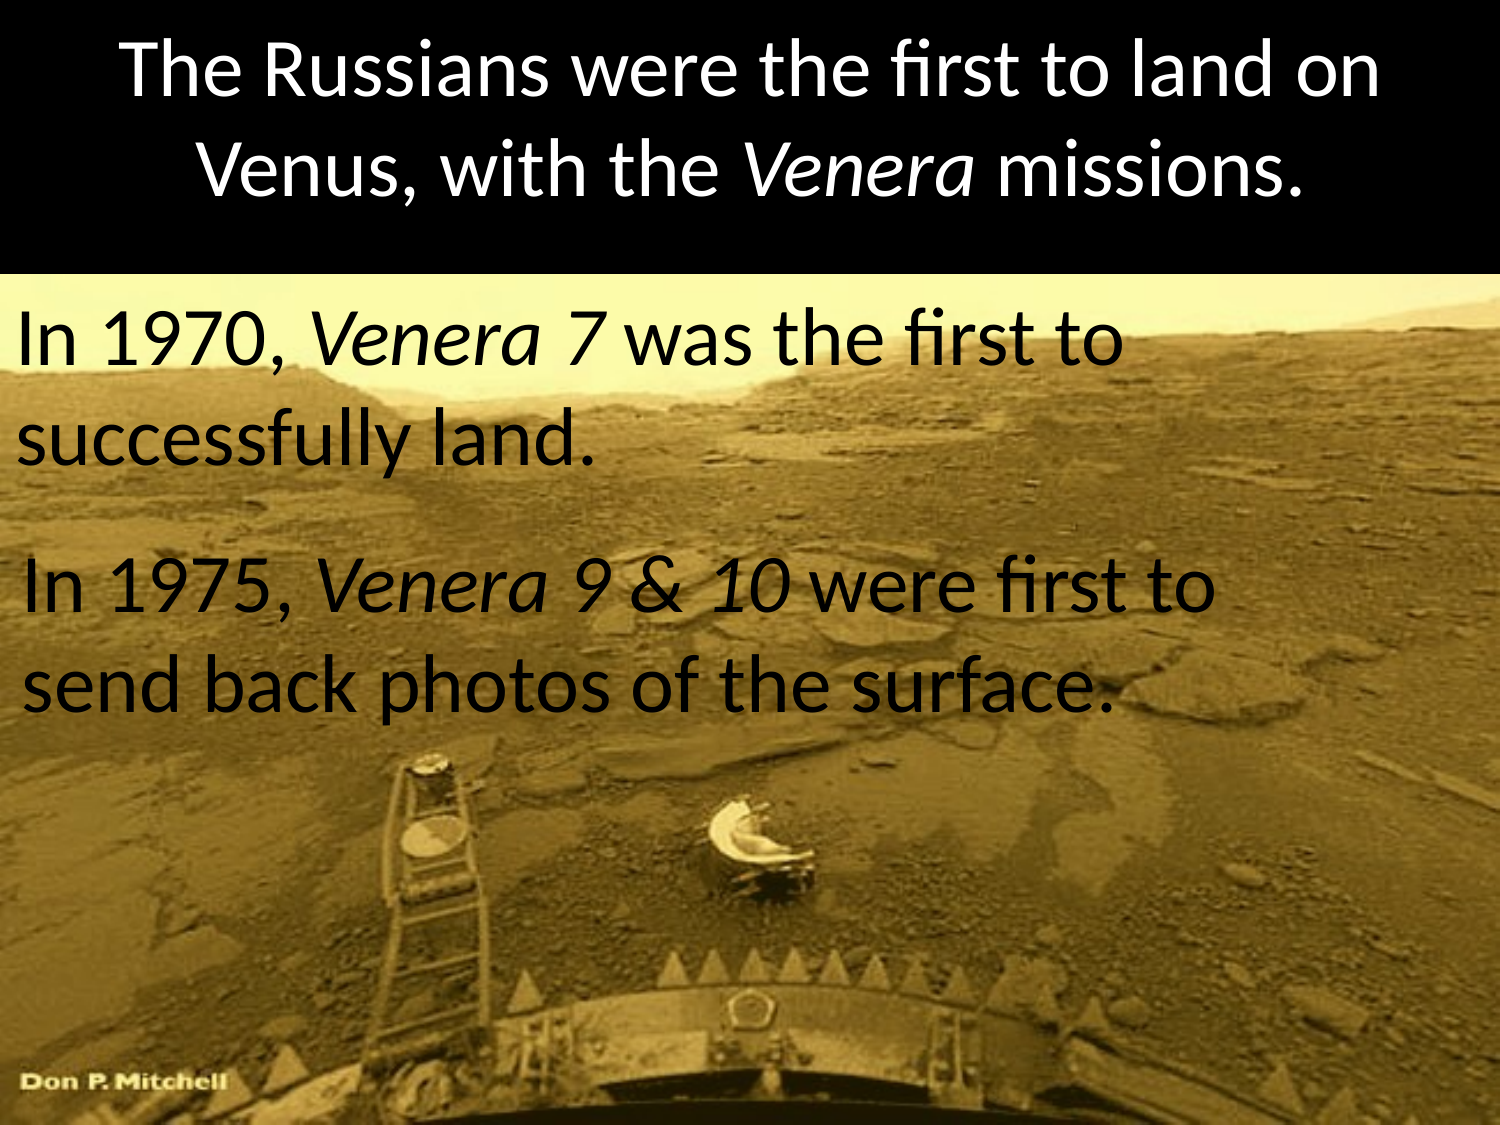

The Russians were the first to land on Venus, with the Venera missions.
In 1970, Venera 7 was the first to 	successfully land.
In 1975, Venera 9 & 10 were first to 	send back photos of the surface.